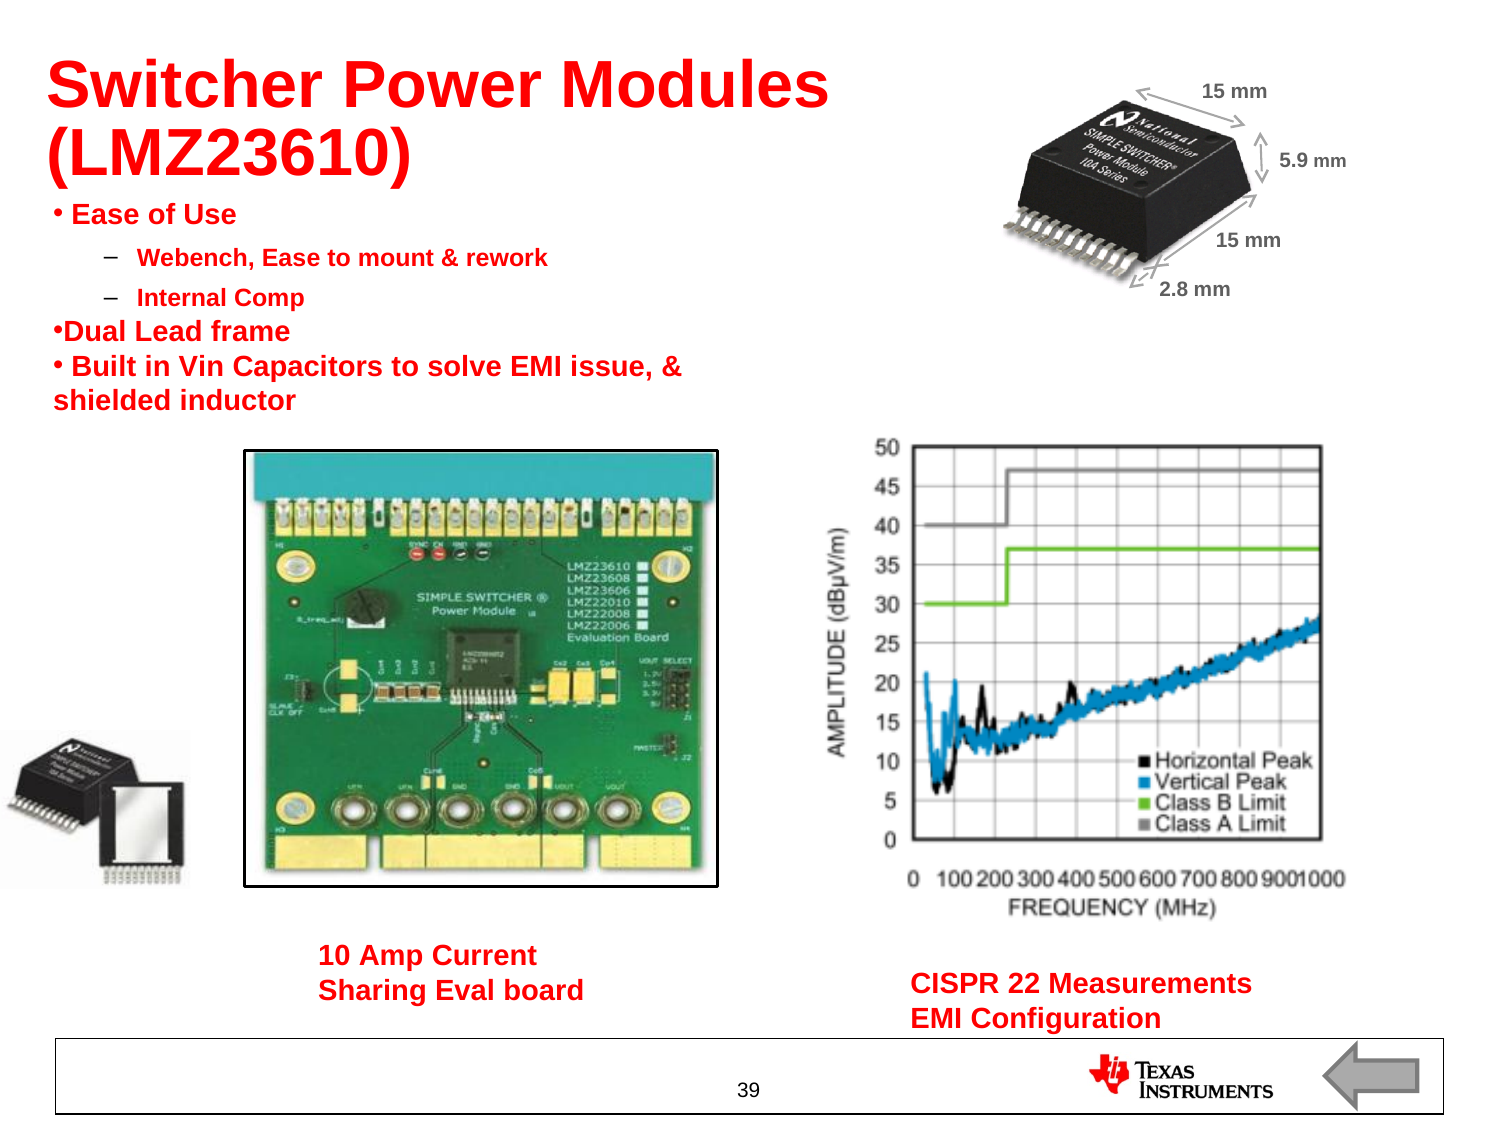

# Switcher Power Modules (LMZ23610)
15 mm
5.9 mm
15 mm
2.8 mm
 Ease of Use
Webench, Ease to mount & rework
Internal Comp
Dual Lead frame
 Built in Vin Capacitors to solve EMI issue, & shielded inductor
10 Amp Current Sharing Eval board
CISPR 22 Measurements
EMI Configuration